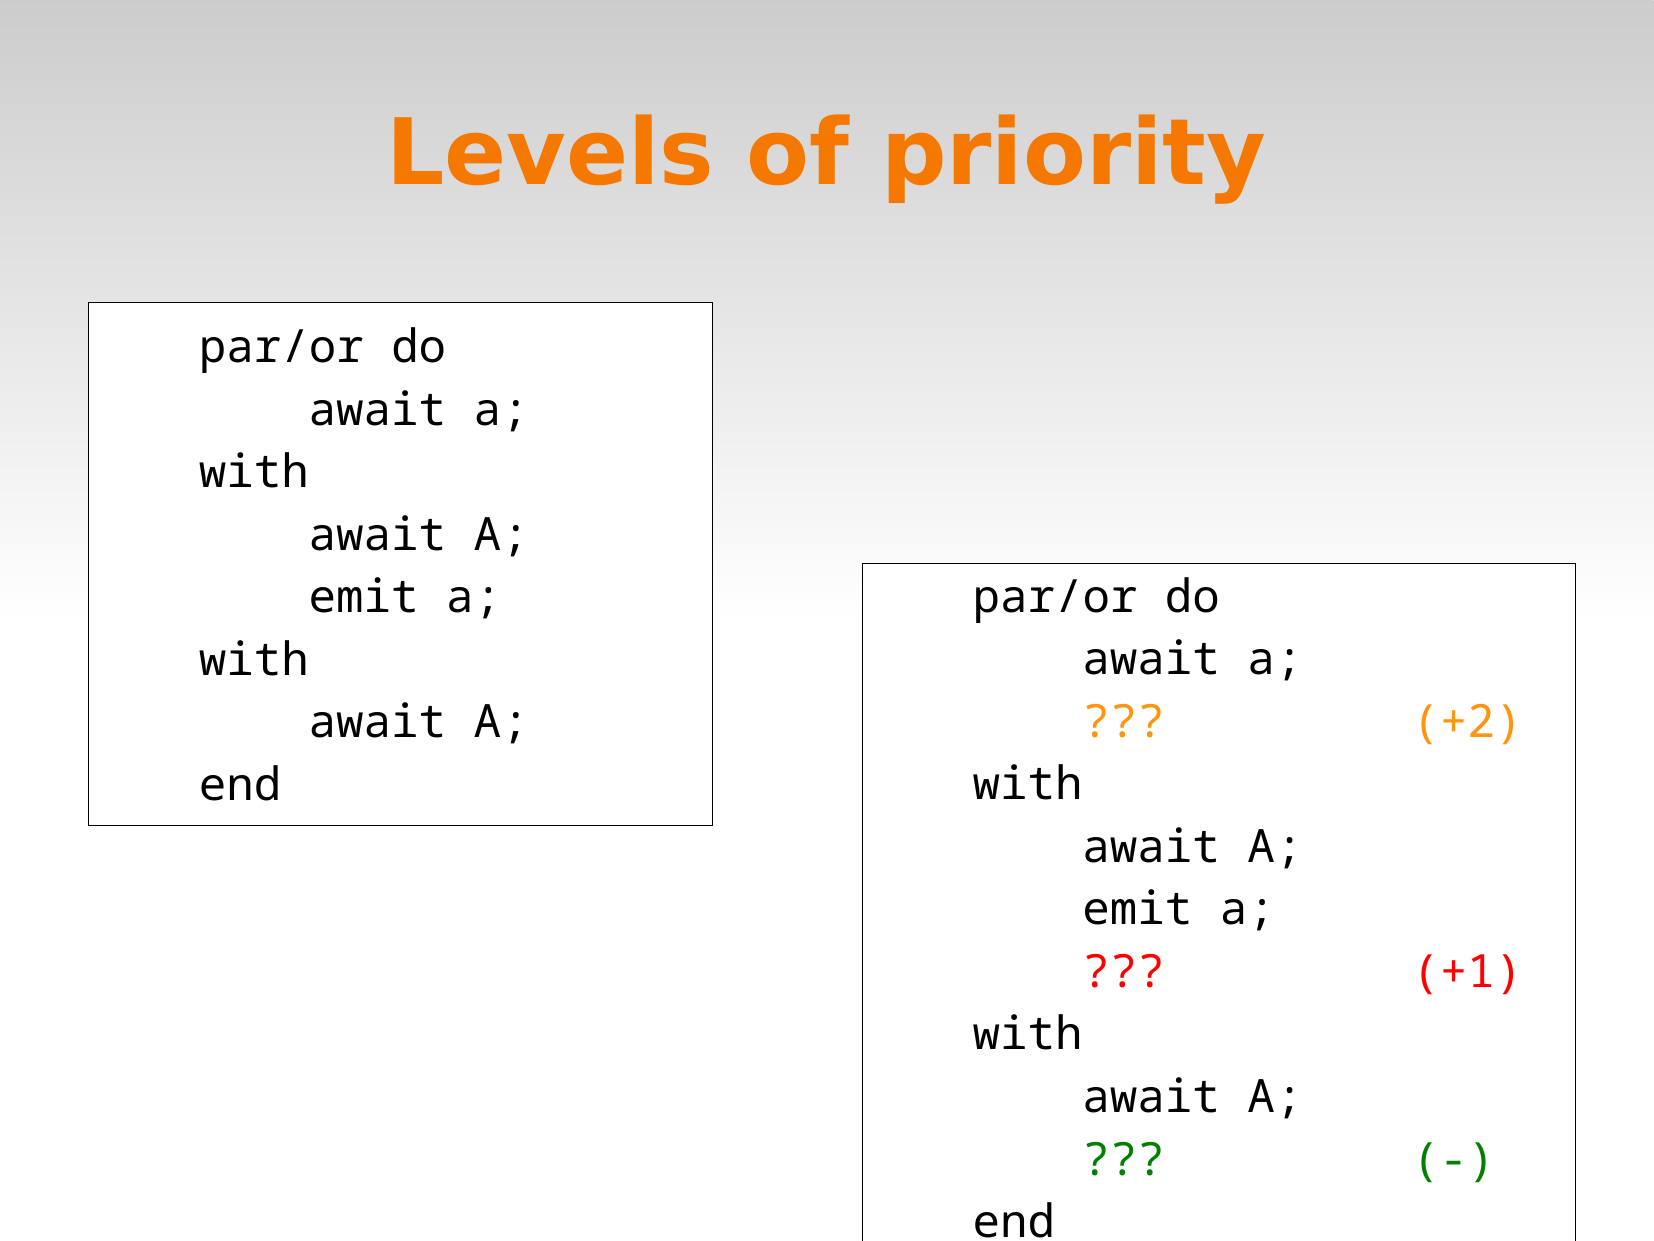

# Levels of priority
 par/or do
 await a;
 with
 await A;
 emit a;
 with
 await A;
 end
 par/or do
 await a;
 ??? (+2)
 with
 await A;
 emit a;
 ??? (+1)
 with
 await A;
 ??? (-)
 end